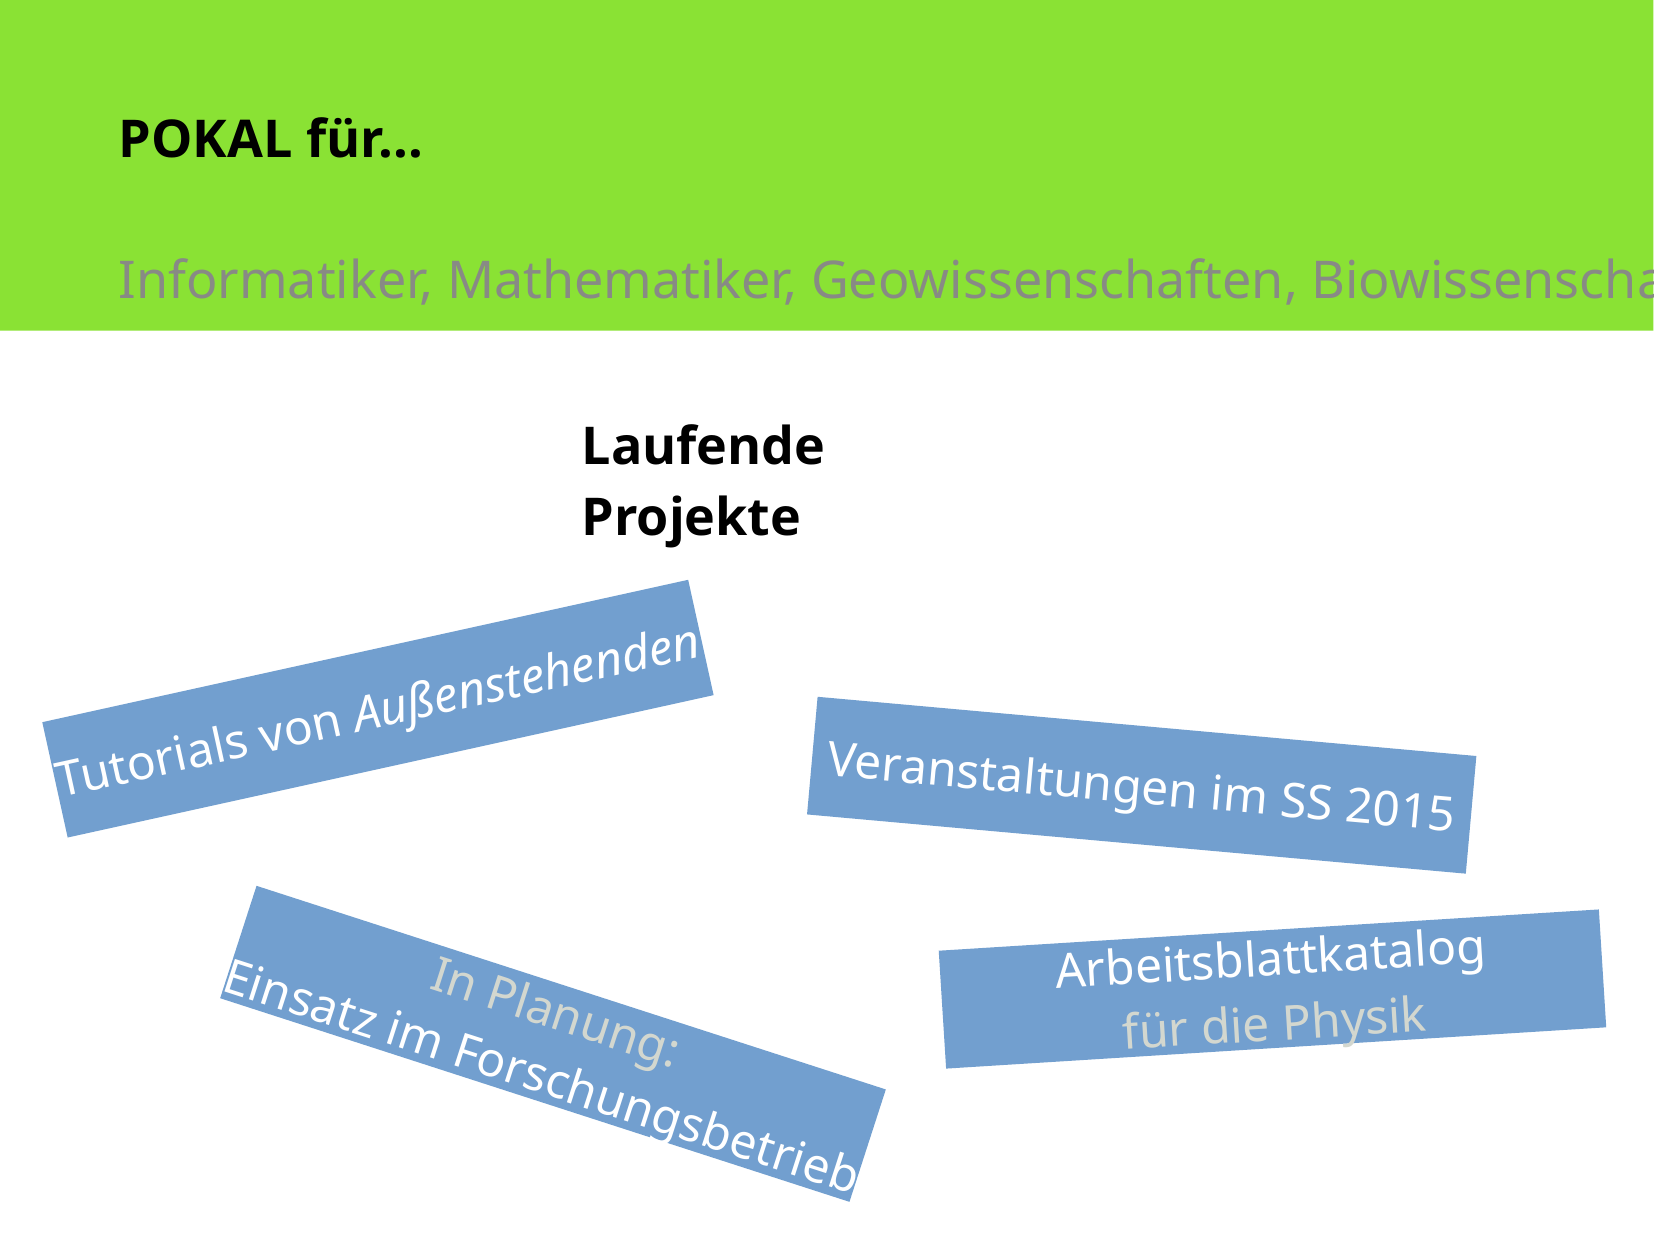

POKAL für...
Informatiker, Mathematiker, Geowissenschaften, Biowissenschaften
Laufende Projekte
Tutorials von Außenstehenden
Veranstaltungen im SS 2015
Arbeitsblattkatalog
für die Physik
In Planung:
Einsatz im Forschungsbetrieb